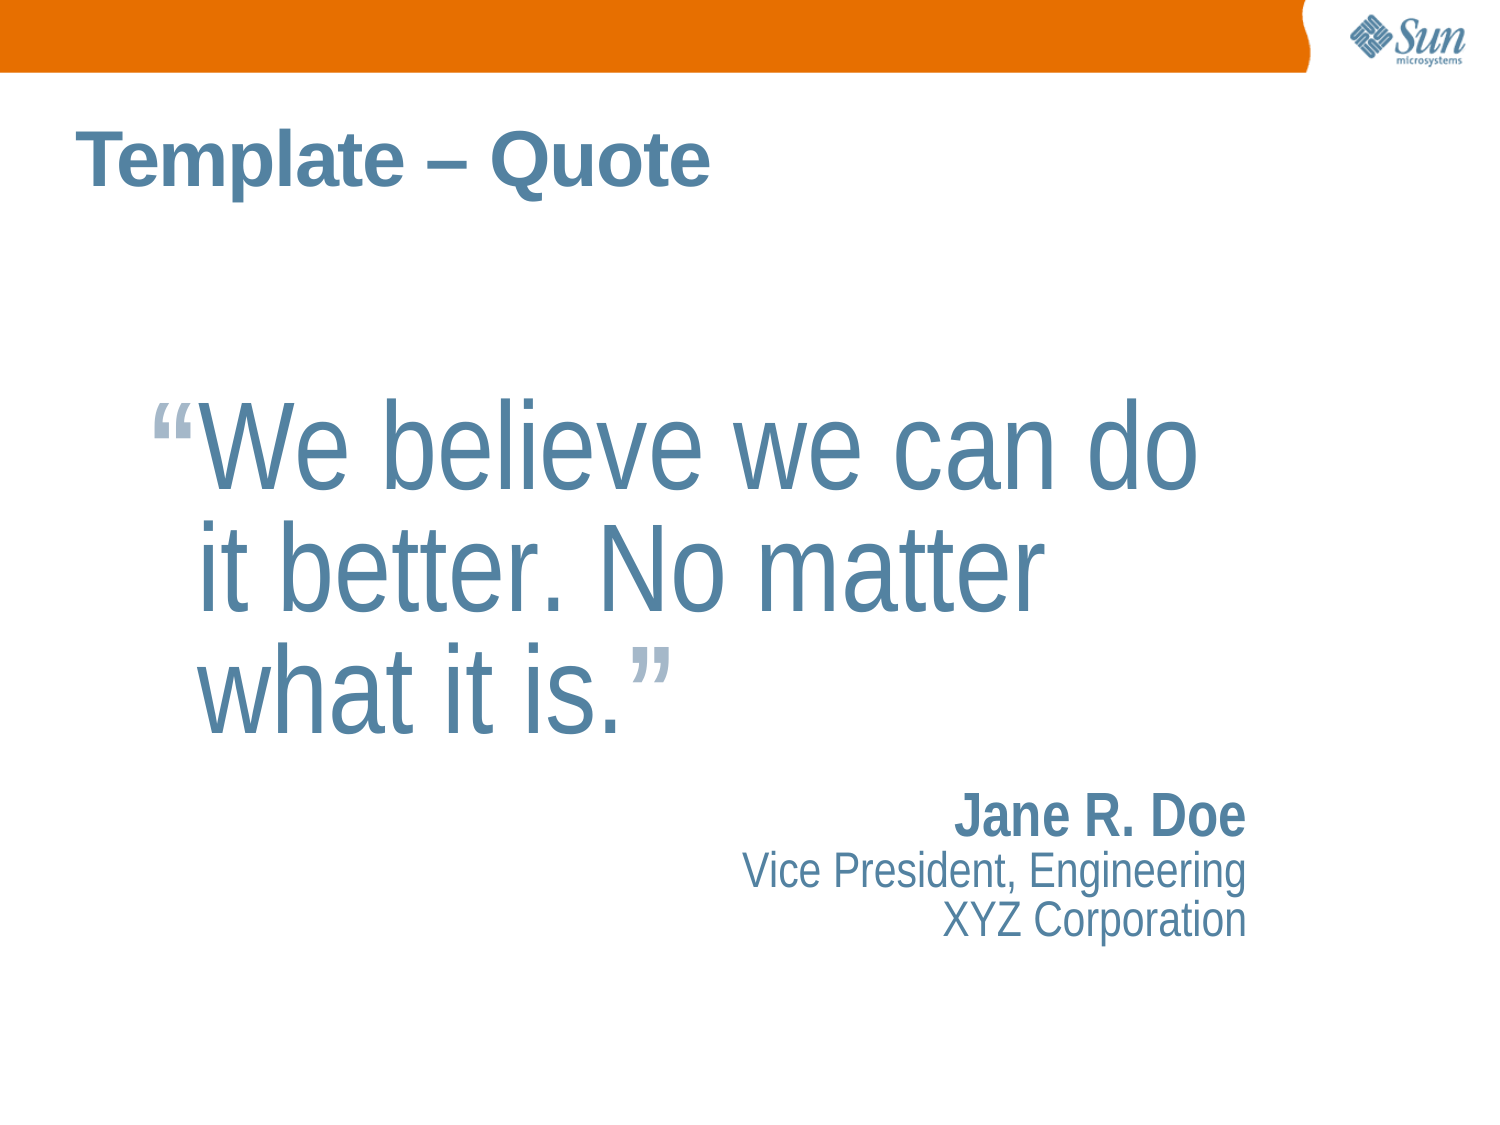

# Template – Quote
“We believe we can do
it better. No matter
what it is.”
Jane R. Doe
Vice President, Engineering
XYZ Corporation